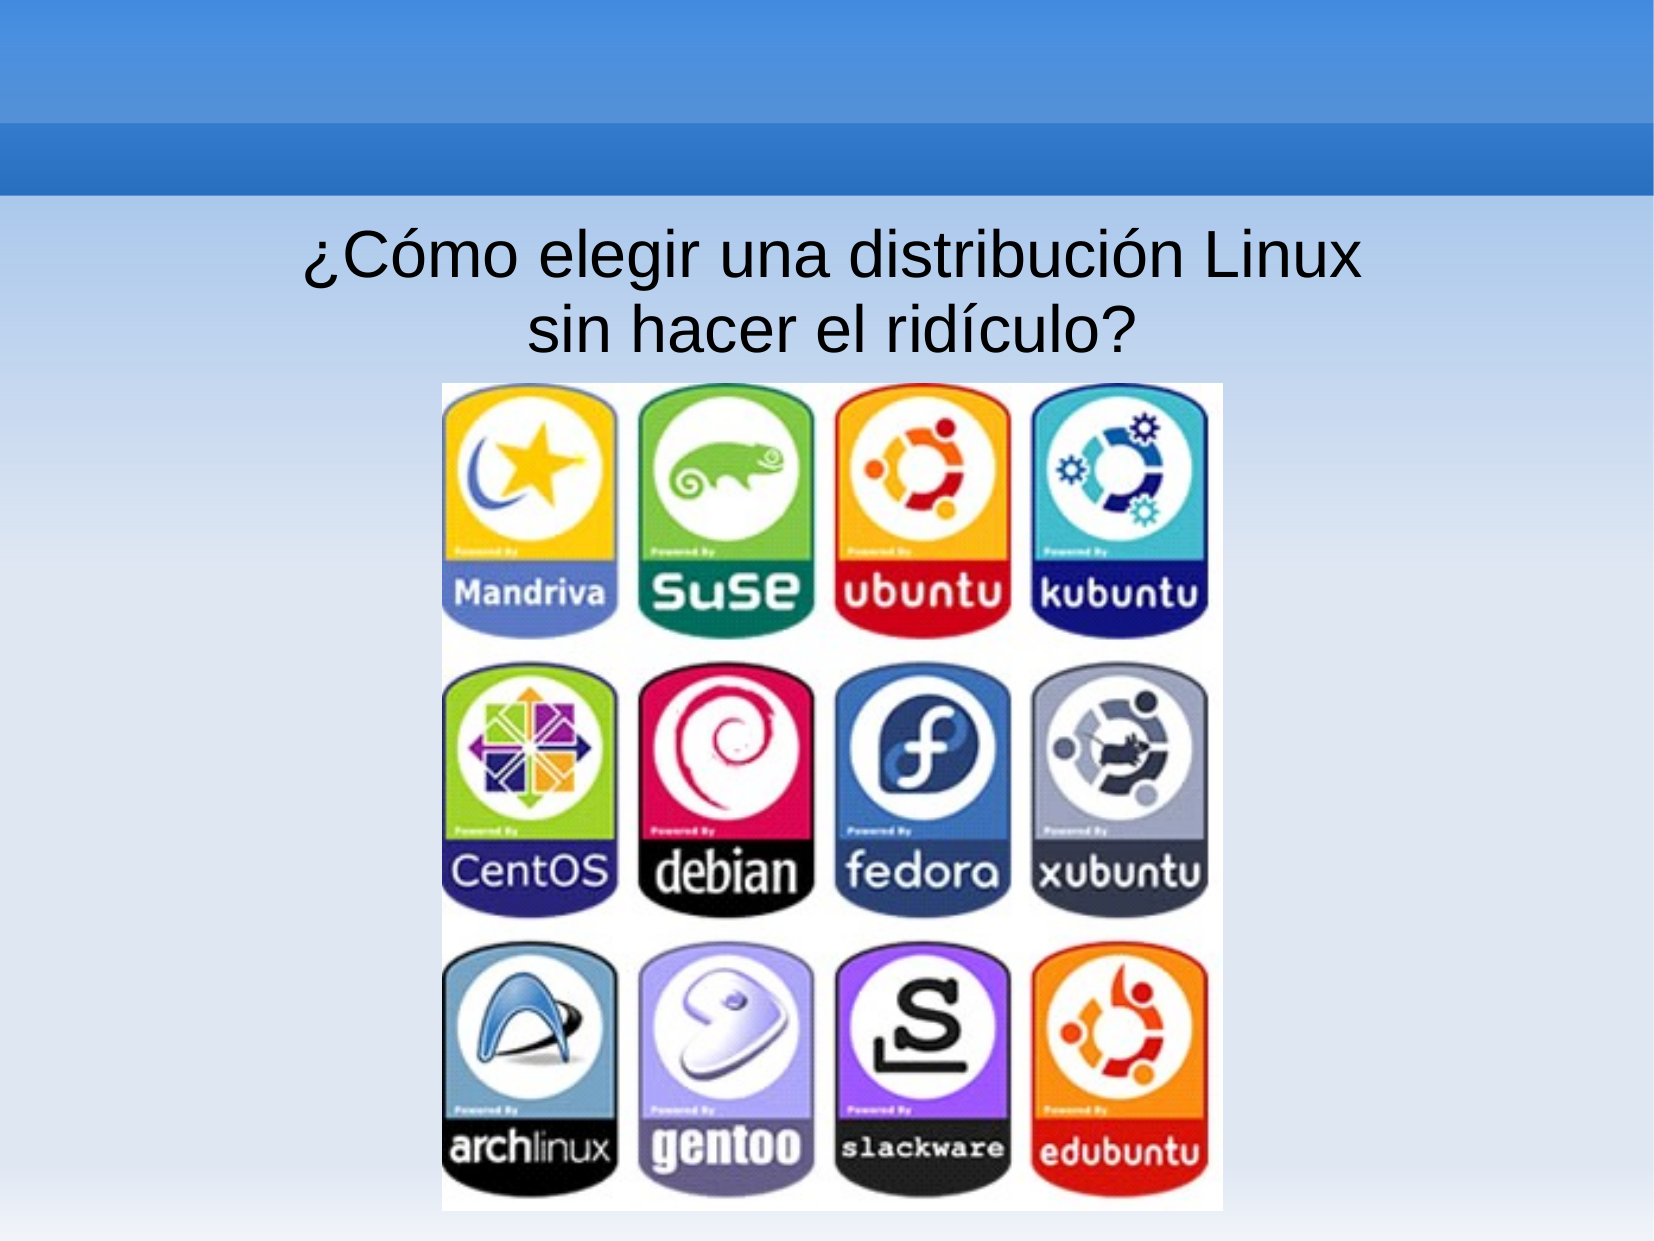

# ¿Cómo elegir una distribución Linux sin hacer el ridículo?